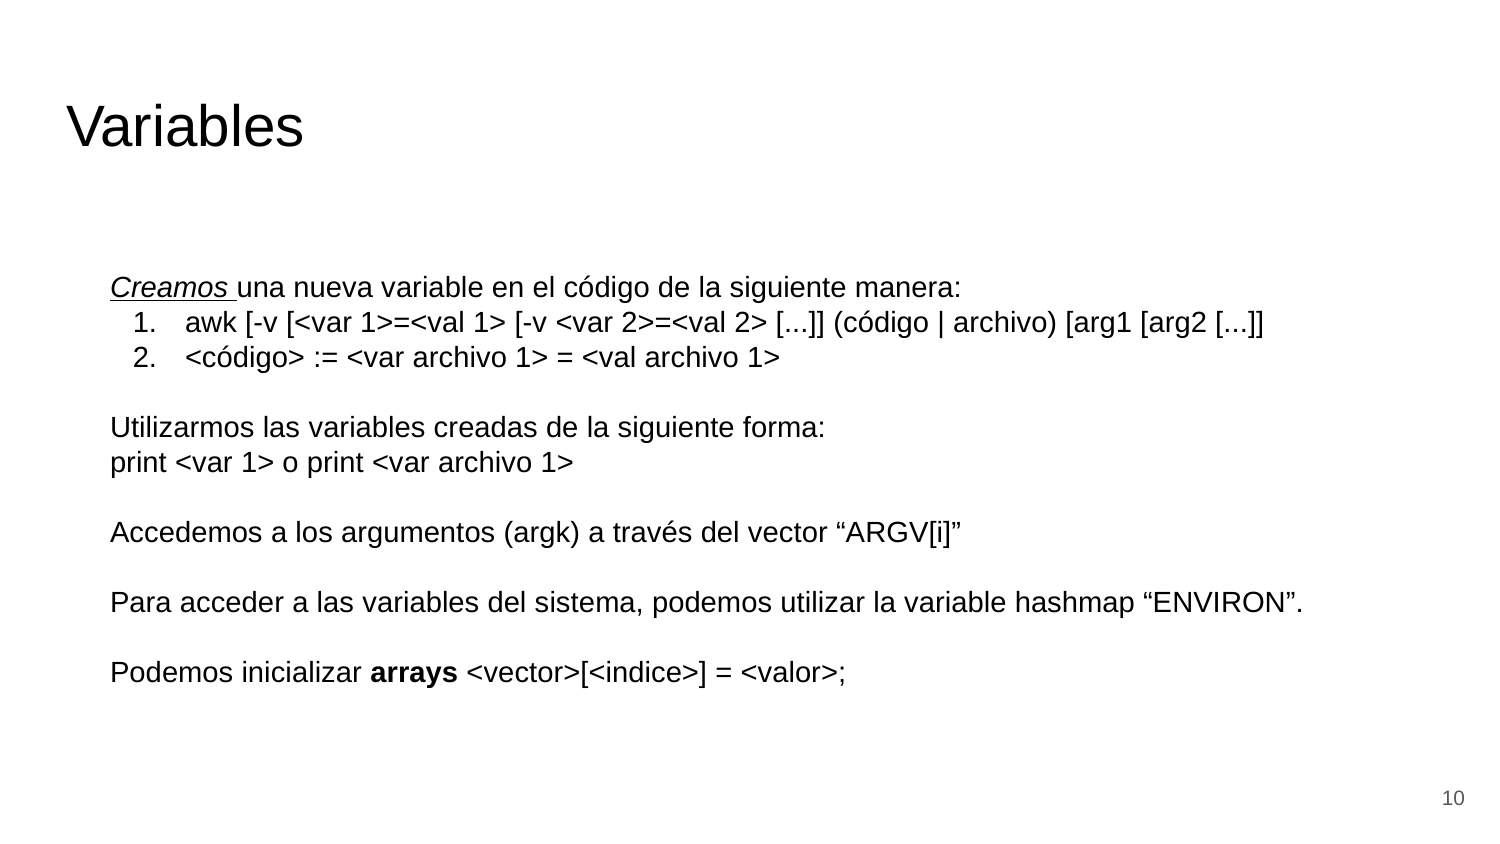

# Variables
Creamos una nueva variable en el código de la siguiente manera:
awk [-v [<var 1>=<val 1> [-v <var 2>=<val 2> [...]] (código | archivo) [arg1 [arg2 [...]]
<código> := <var archivo 1> = <val archivo 1>
Utilizarmos las variables creadas de la siguiente forma:
print <var 1> o print <var archivo 1>
Accedemos a los argumentos (argk) a través del vector “ARGV[i]”
Para acceder a las variables del sistema, podemos utilizar la variable hashmap “ENVIRON”.
Podemos inicializar arrays <vector>[<indice>] = <valor>;